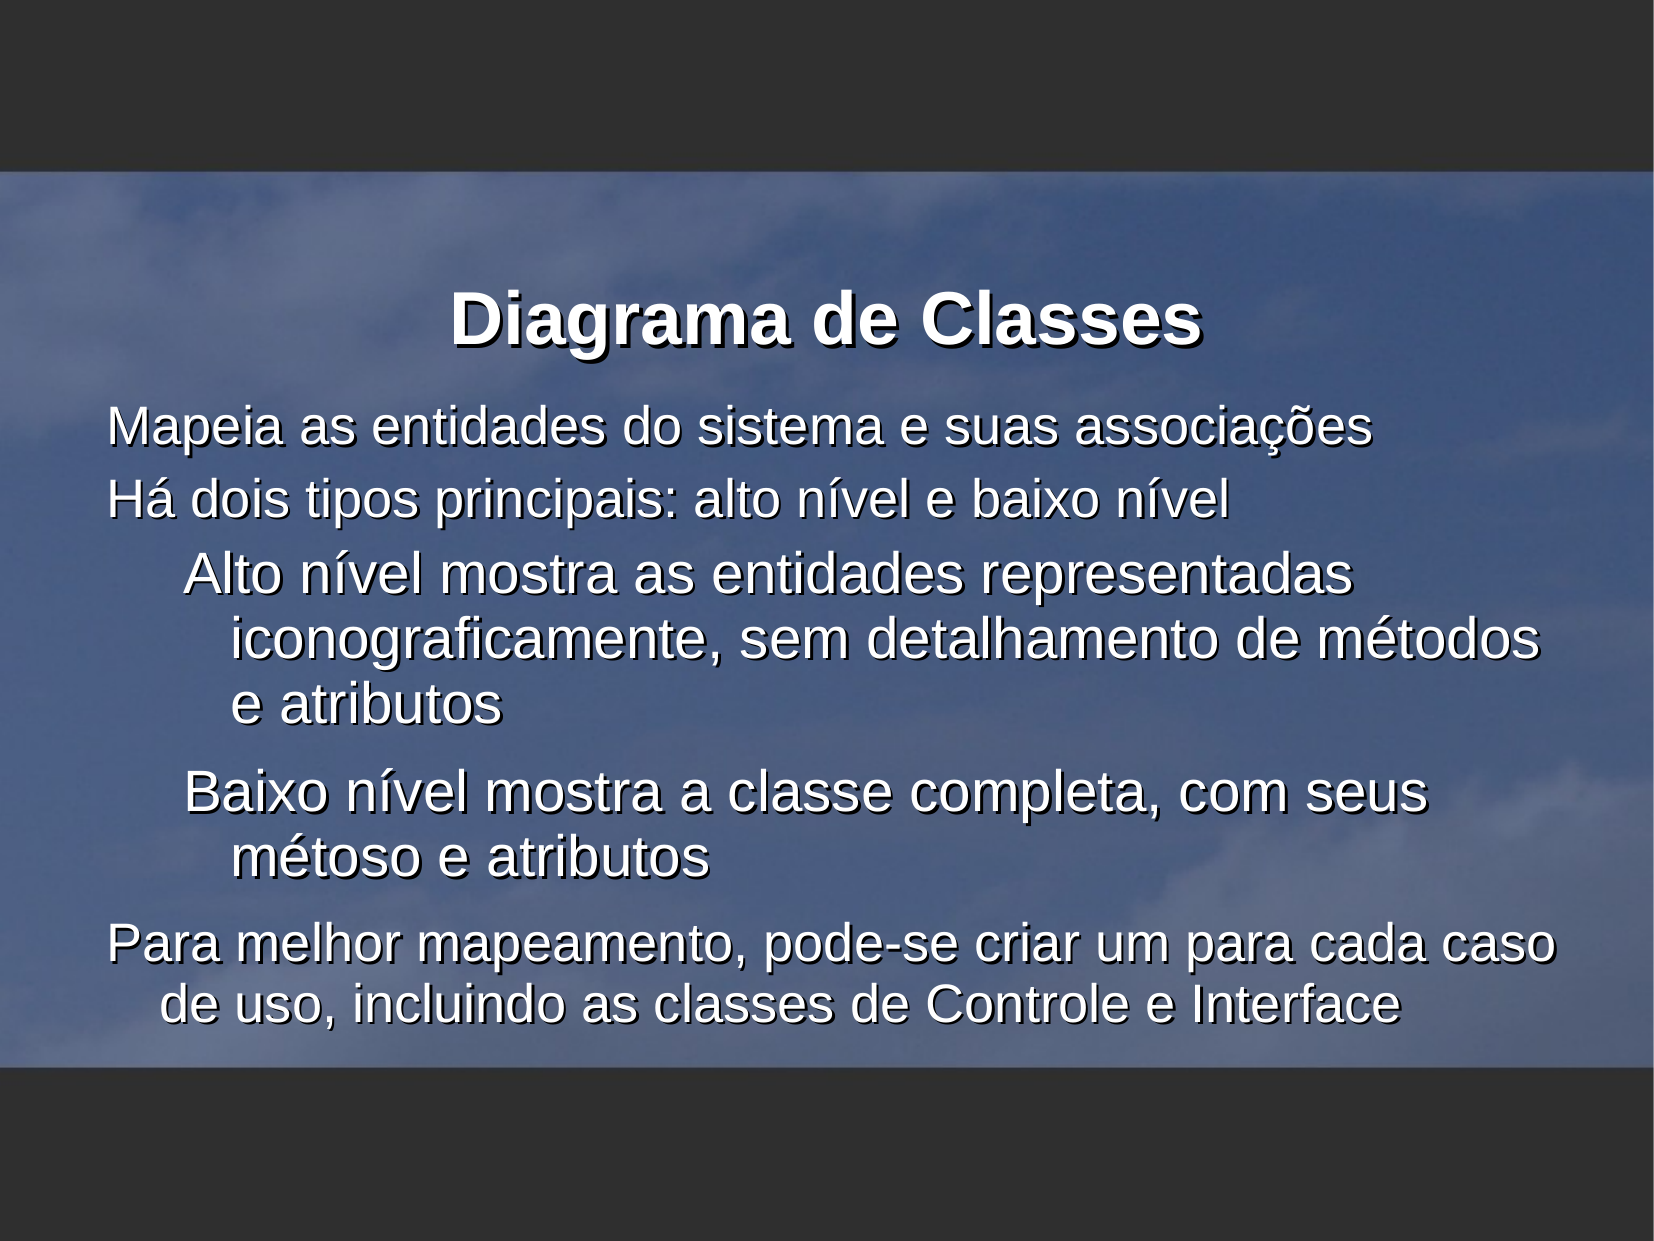

# Diagrama de Classes
Mapeia as entidades do sistema e suas associações
Há dois tipos principais: alto nível e baixo nível
Alto nível mostra as entidades representadas iconograficamente, sem detalhamento de métodos e atributos
Baixo nível mostra a classe completa, com seus métoso e atributos
Para melhor mapeamento, pode-se criar um para cada caso de uso, incluindo as classes de Controle e Interface